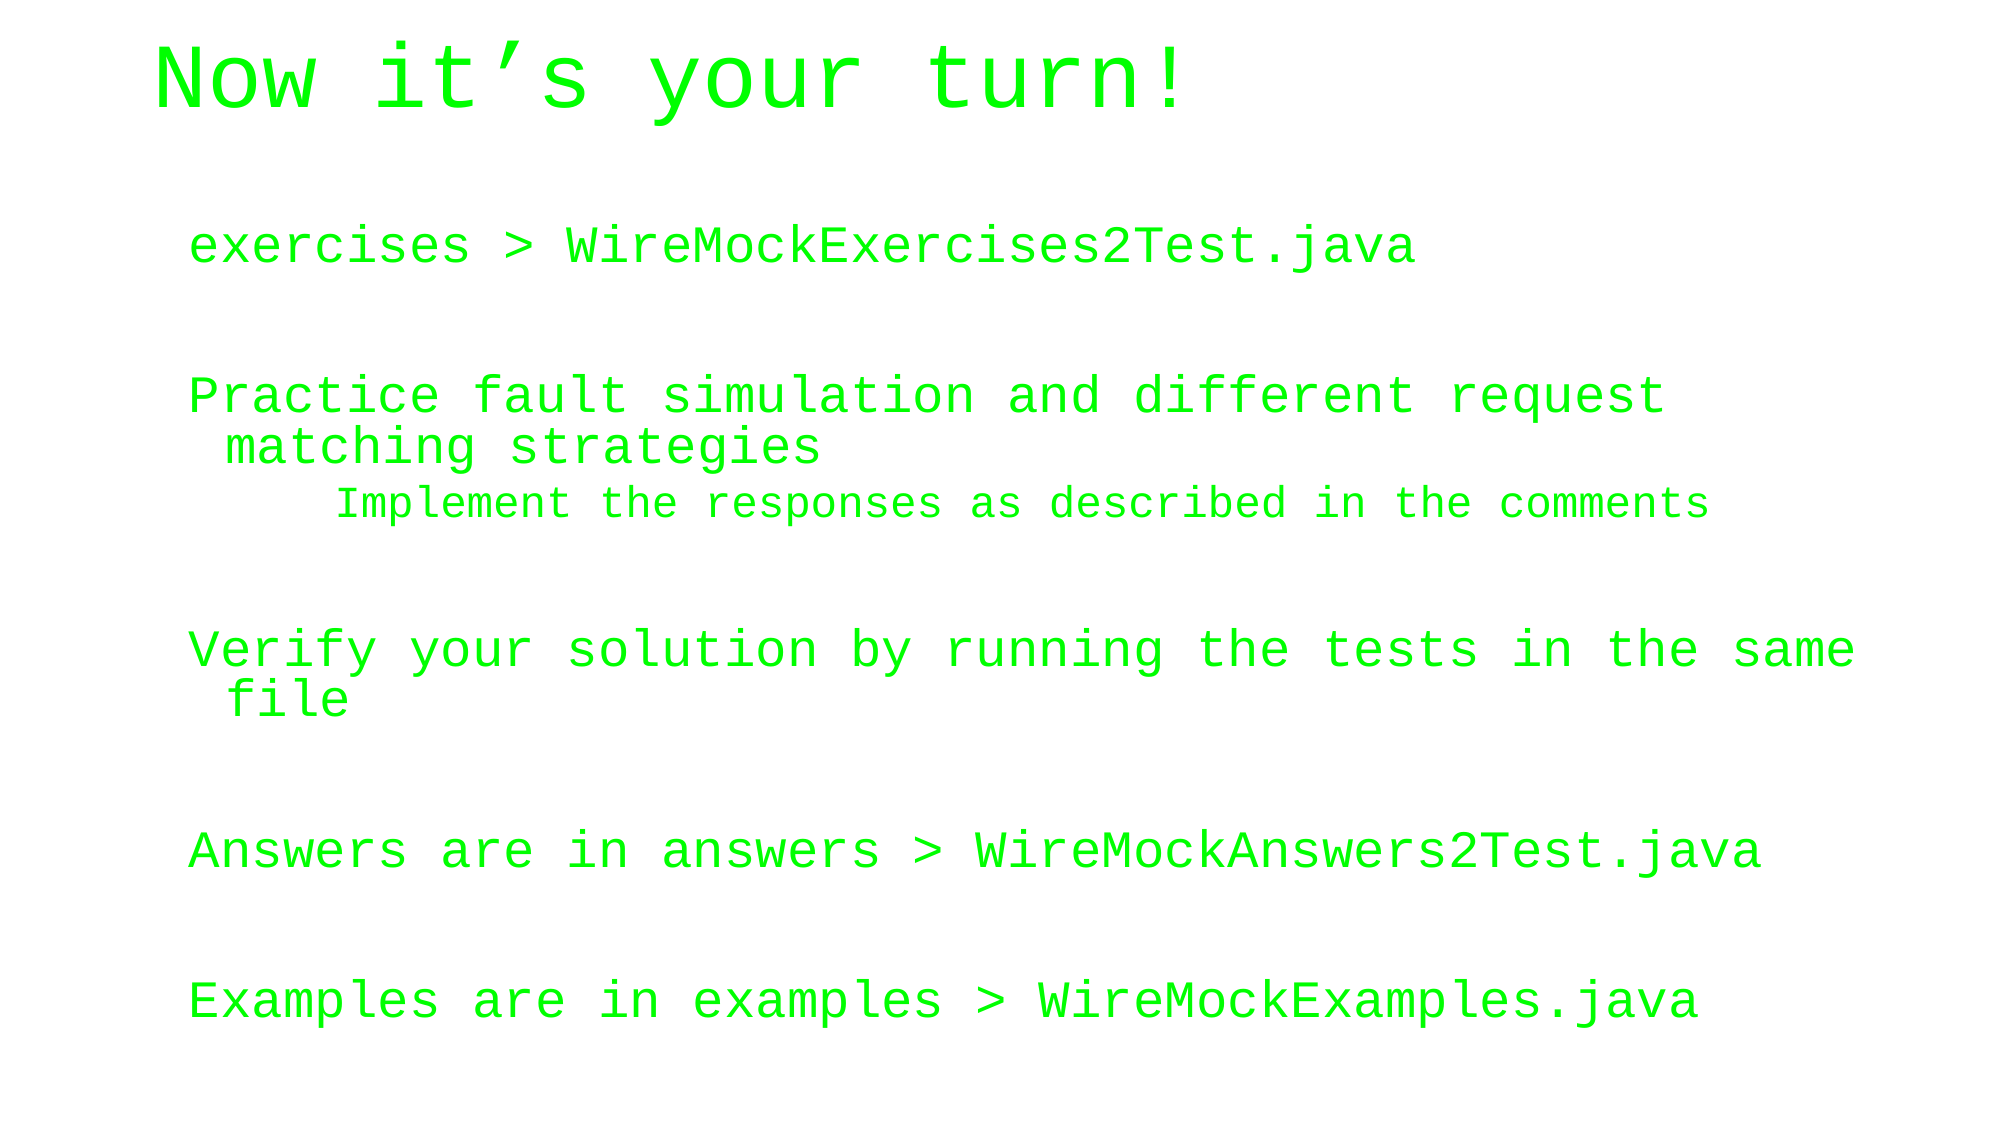

# Now it’s your turn!
exercises > WireMockExercises2Test.java
Practice fault simulation and different request matching strategies
Implement the responses as described in the comments
Verify your solution by running the tests in the same file
Answers are in answers > WireMockAnswers2Test.java
Examples are in examples > WireMockExamples.java